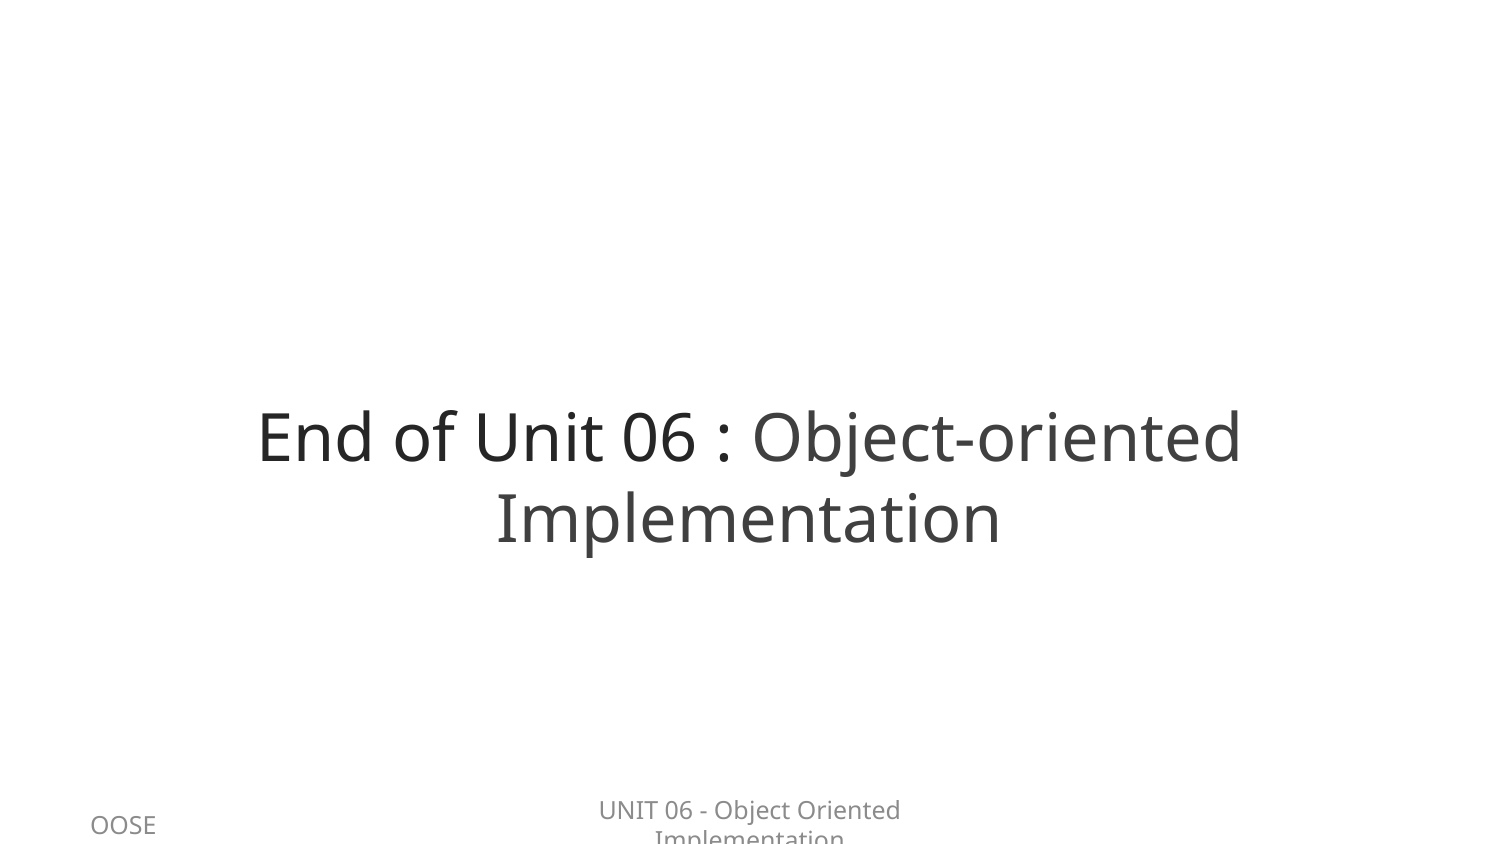

#
End of Unit 06 : Object-oriented Implementation
OOSE
UNIT 06 - Object Oriented Implementation